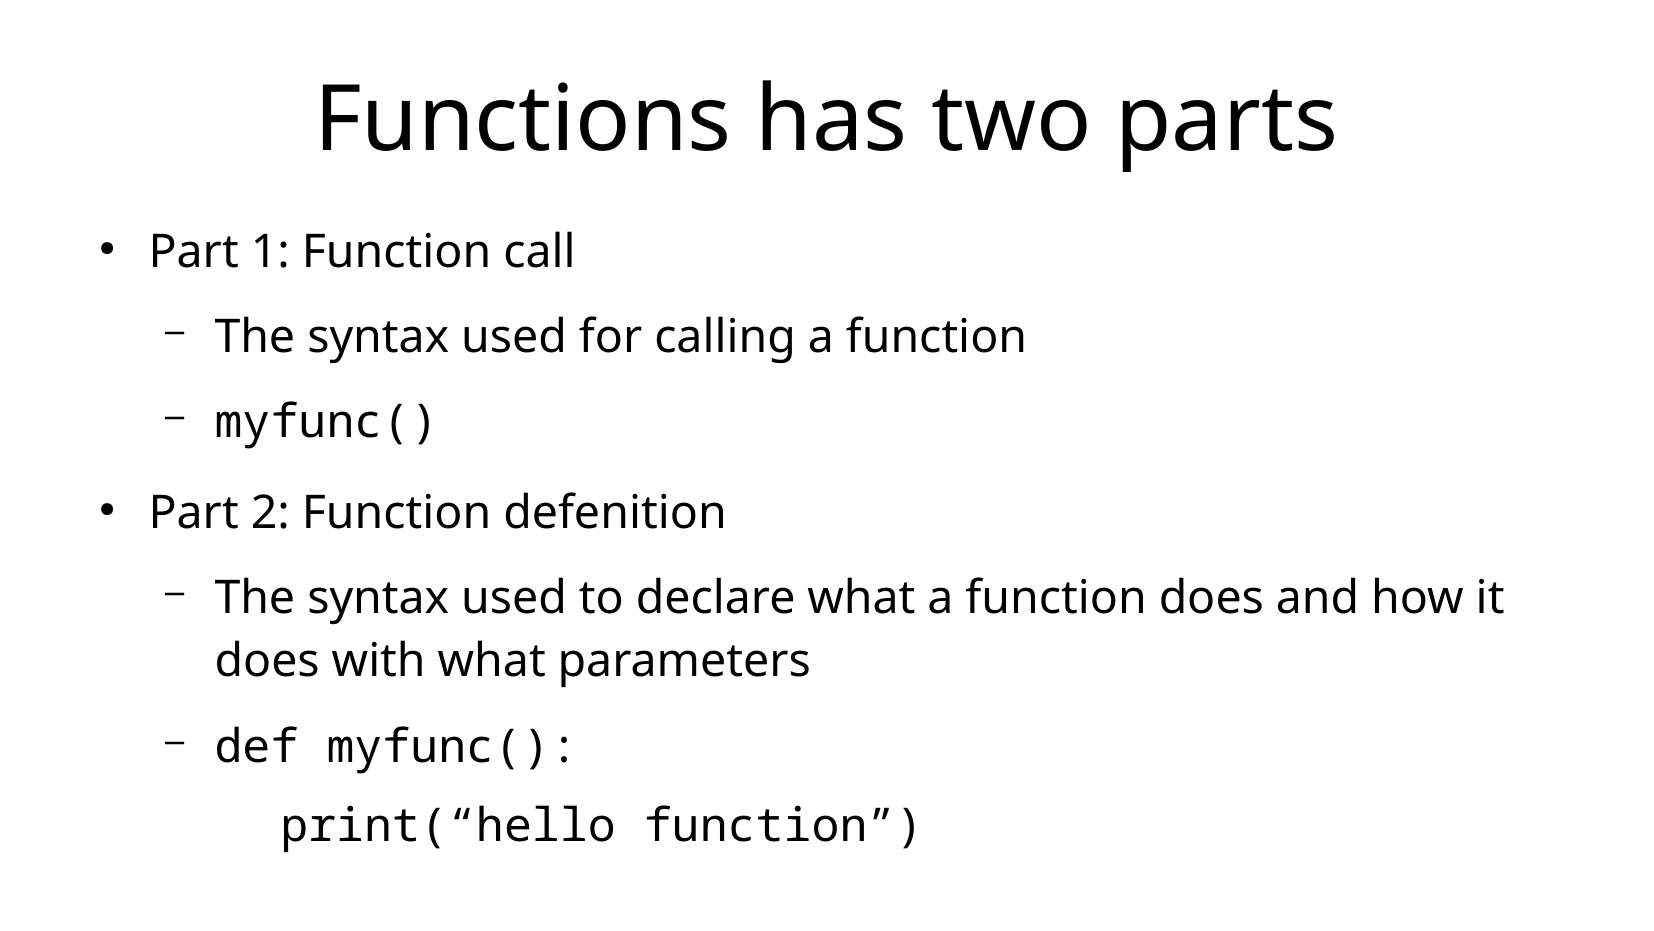

# Functions has two parts
Part 1: Function call
The syntax used for calling a function
myfunc()
Part 2: Function defenition
The syntax used to declare what a function does and how it does with what parameters
def myfunc():
print(“hello function”)